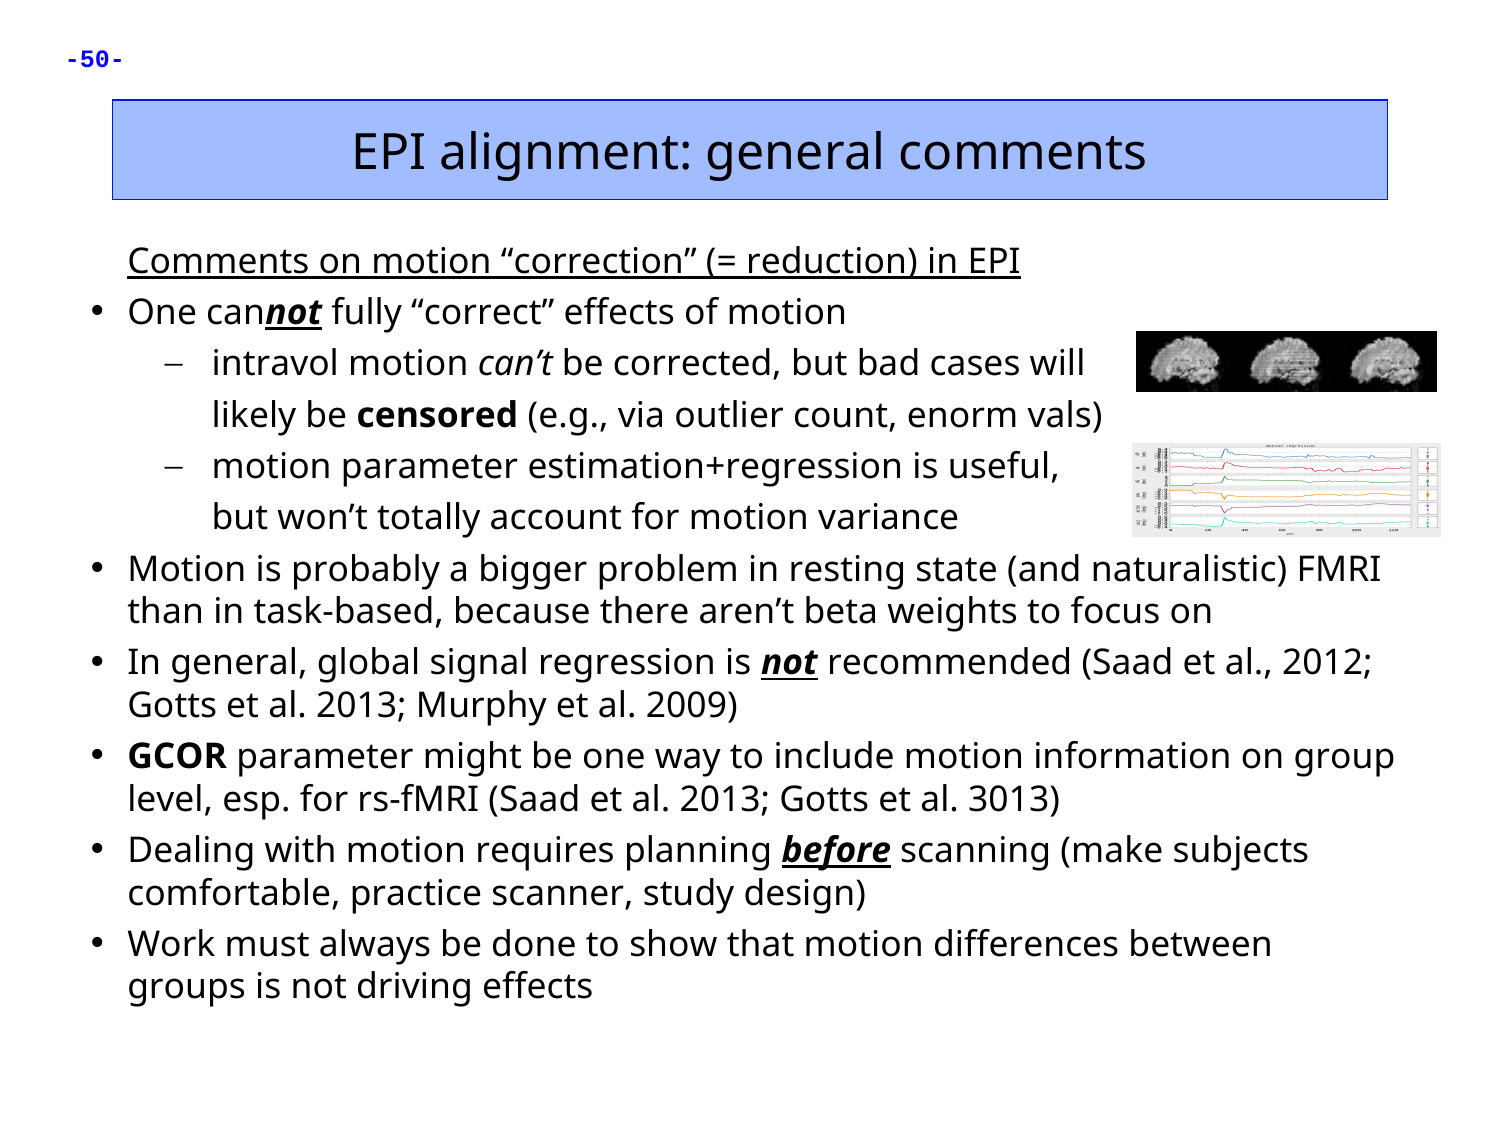

EPI alignment: general comments
Comments on motion “correction” (= reduction) in EPI
One cannot fully “correct” effects of motion
intravol motion can’t be corrected, but bad cases will
likely be censored (e.g., via outlier count, enorm vals)
motion parameter estimation+regression is useful,
but won’t totally account for motion variance
Motion is probably a bigger problem in resting state (and naturalistic) FMRI than in task-based, because there aren’t beta weights to focus on
In general, global signal regression is not recommended (Saad et al., 2012; Gotts et al. 2013; Murphy et al. 2009)
GCOR parameter might be one way to include motion information on group level, esp. for rs-fMRI (Saad et al. 2013; Gotts et al. 3013)
Dealing with motion requires planning before scanning (make subjects comfortable, practice scanner, study design)
Work must always be done to show that motion differences between groups is not driving effects